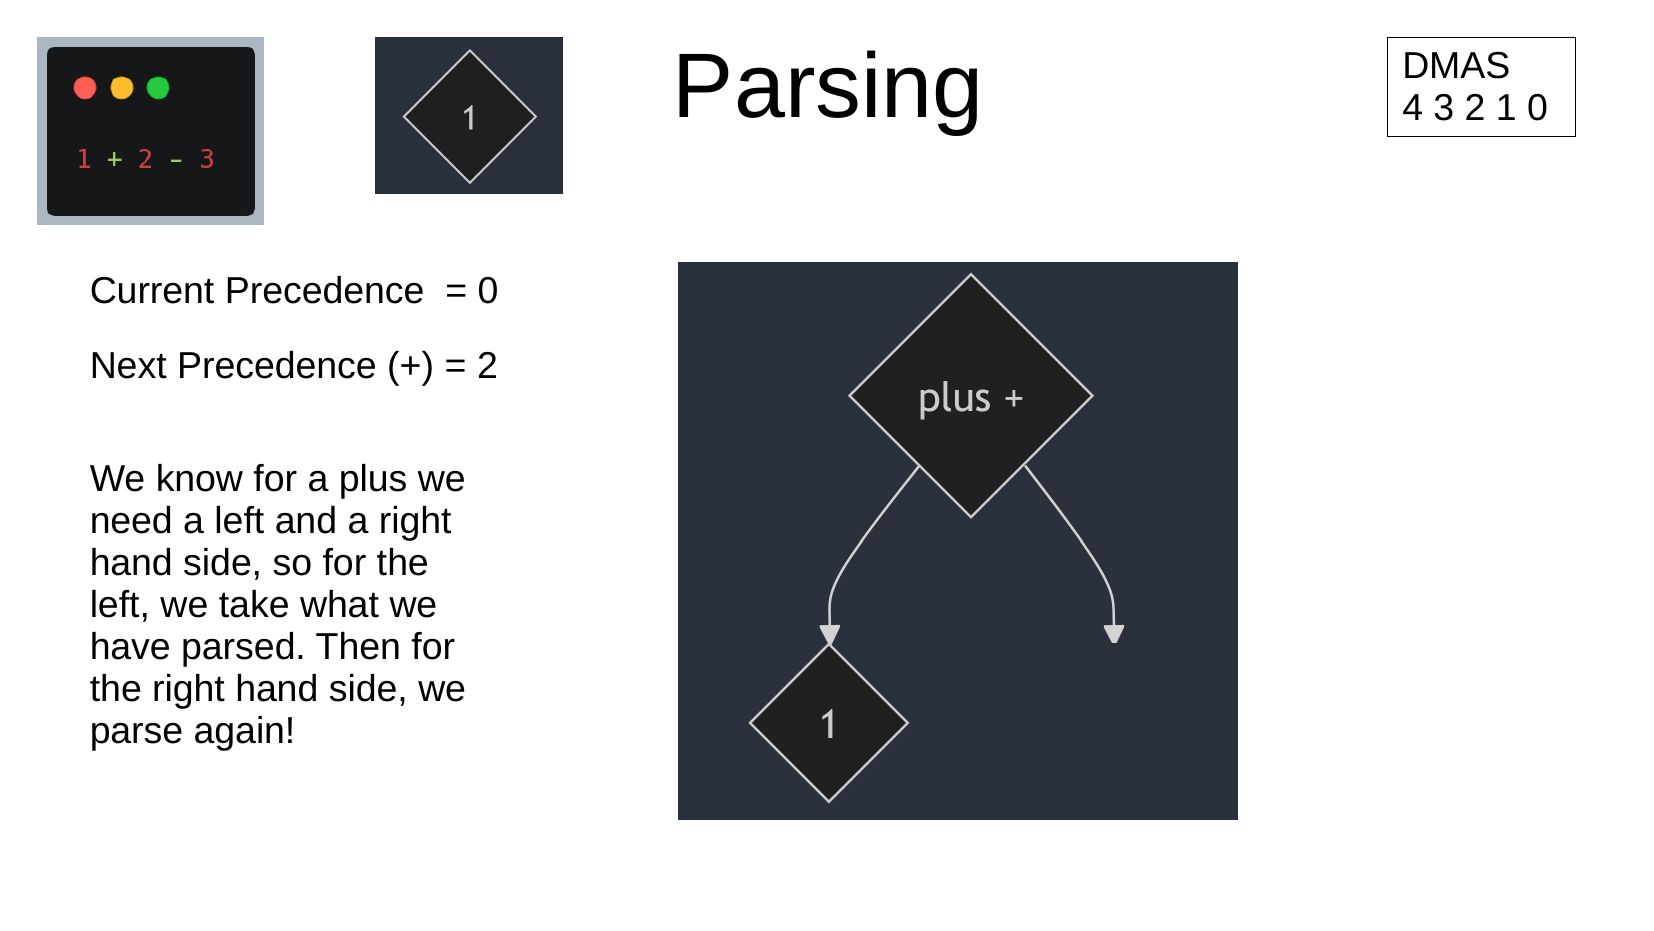

# Parsing
DMAS
4 3 2 1 0
Current Precedence = 0
Next Precedence (+) = 2
We know for a plus we need a left and a right hand side, so for the left, we take what we have parsed. Then for the right hand side, we parse again!